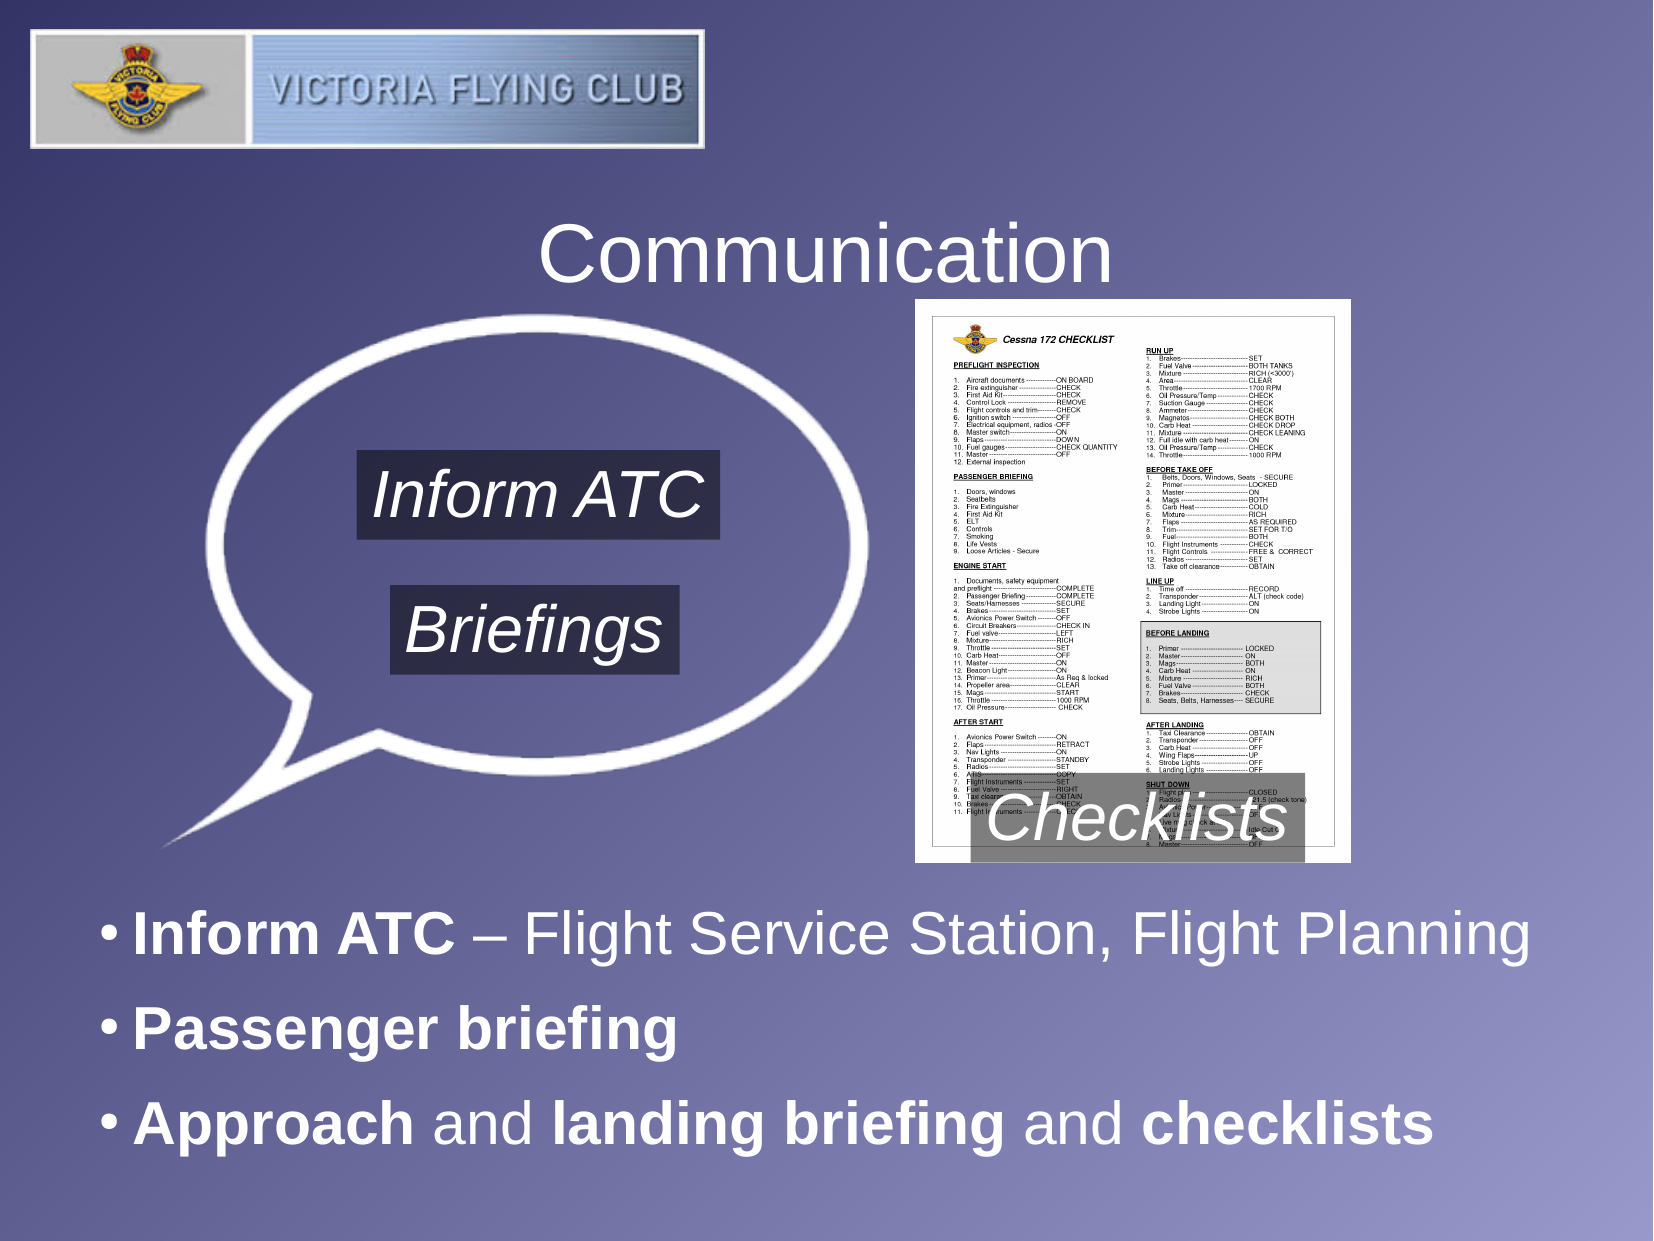

# Communication
Inform ATC
Briefings
Checklists
Inform ATC – Flight Service Station, Flight Planning
Passenger briefing
Approach and landing briefing and checklists